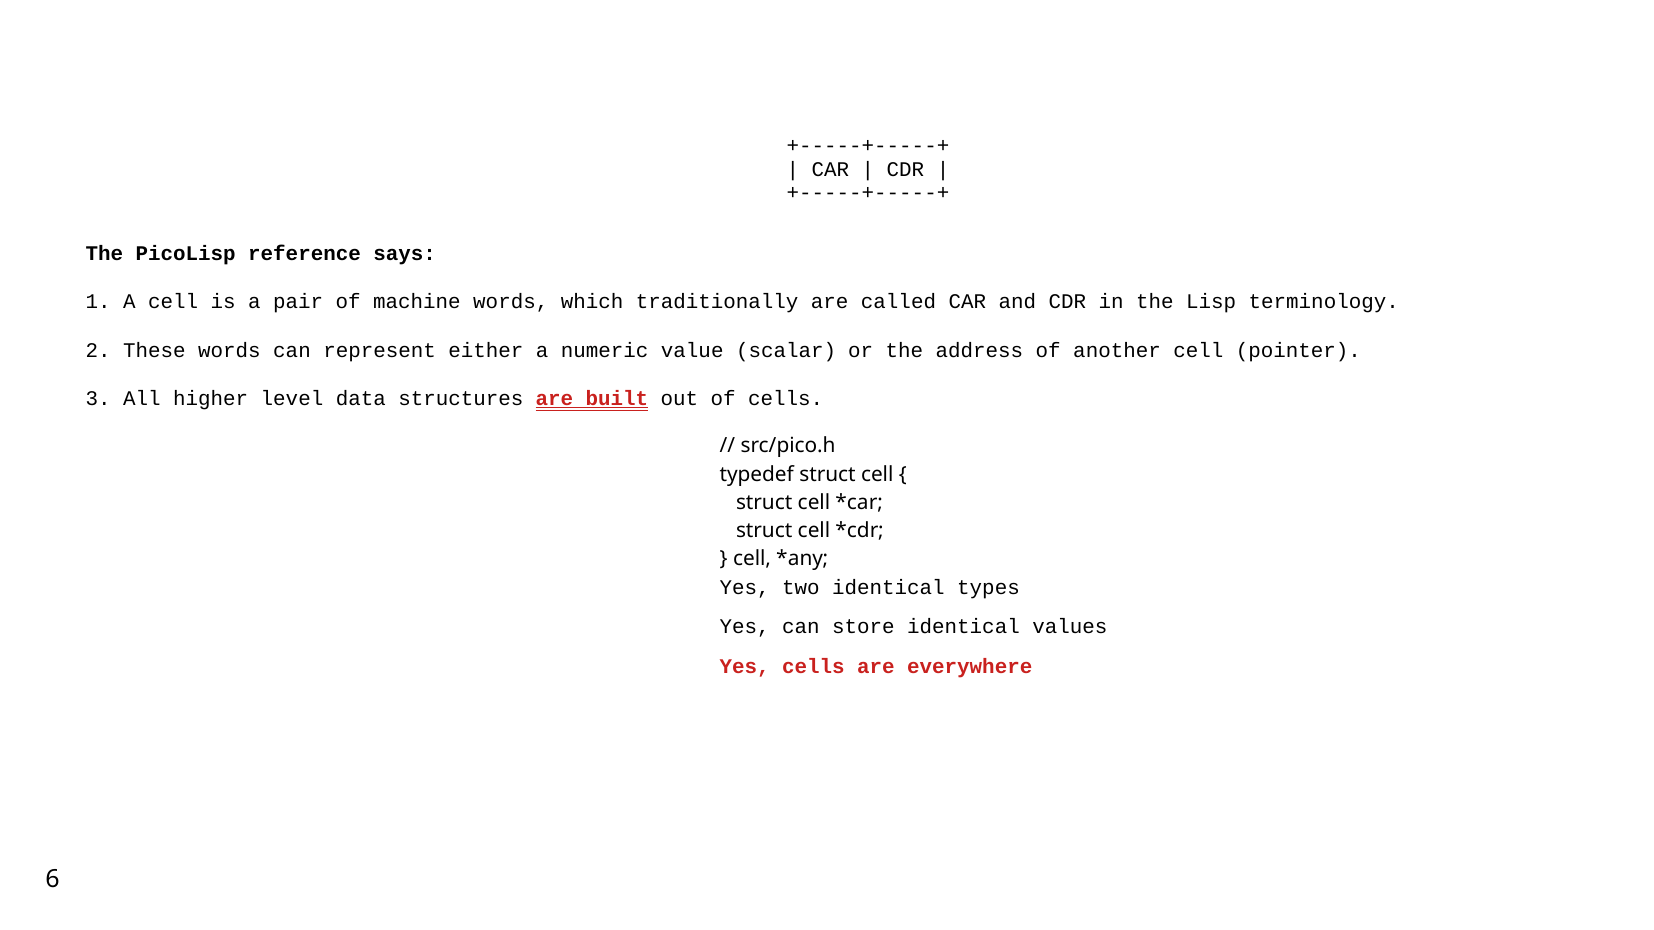

+-----+-----+
| CAR | CDR |
+-----+-----+
The PicoLisp reference says:
1. A cell is a pair of machine words, which traditionally are called CAR and CDR in the Lisp terminology.
2. These words can represent either a numeric value (scalar) or the address of another cell (pointer).
3. All higher level data structures are built out of cells.
// src/pico.h
typedef struct cell {
 struct cell *car;
 struct cell *cdr;
} cell, *any;
Yes, two identical types
Yes, can store identical values
Yes, cells are everywhere